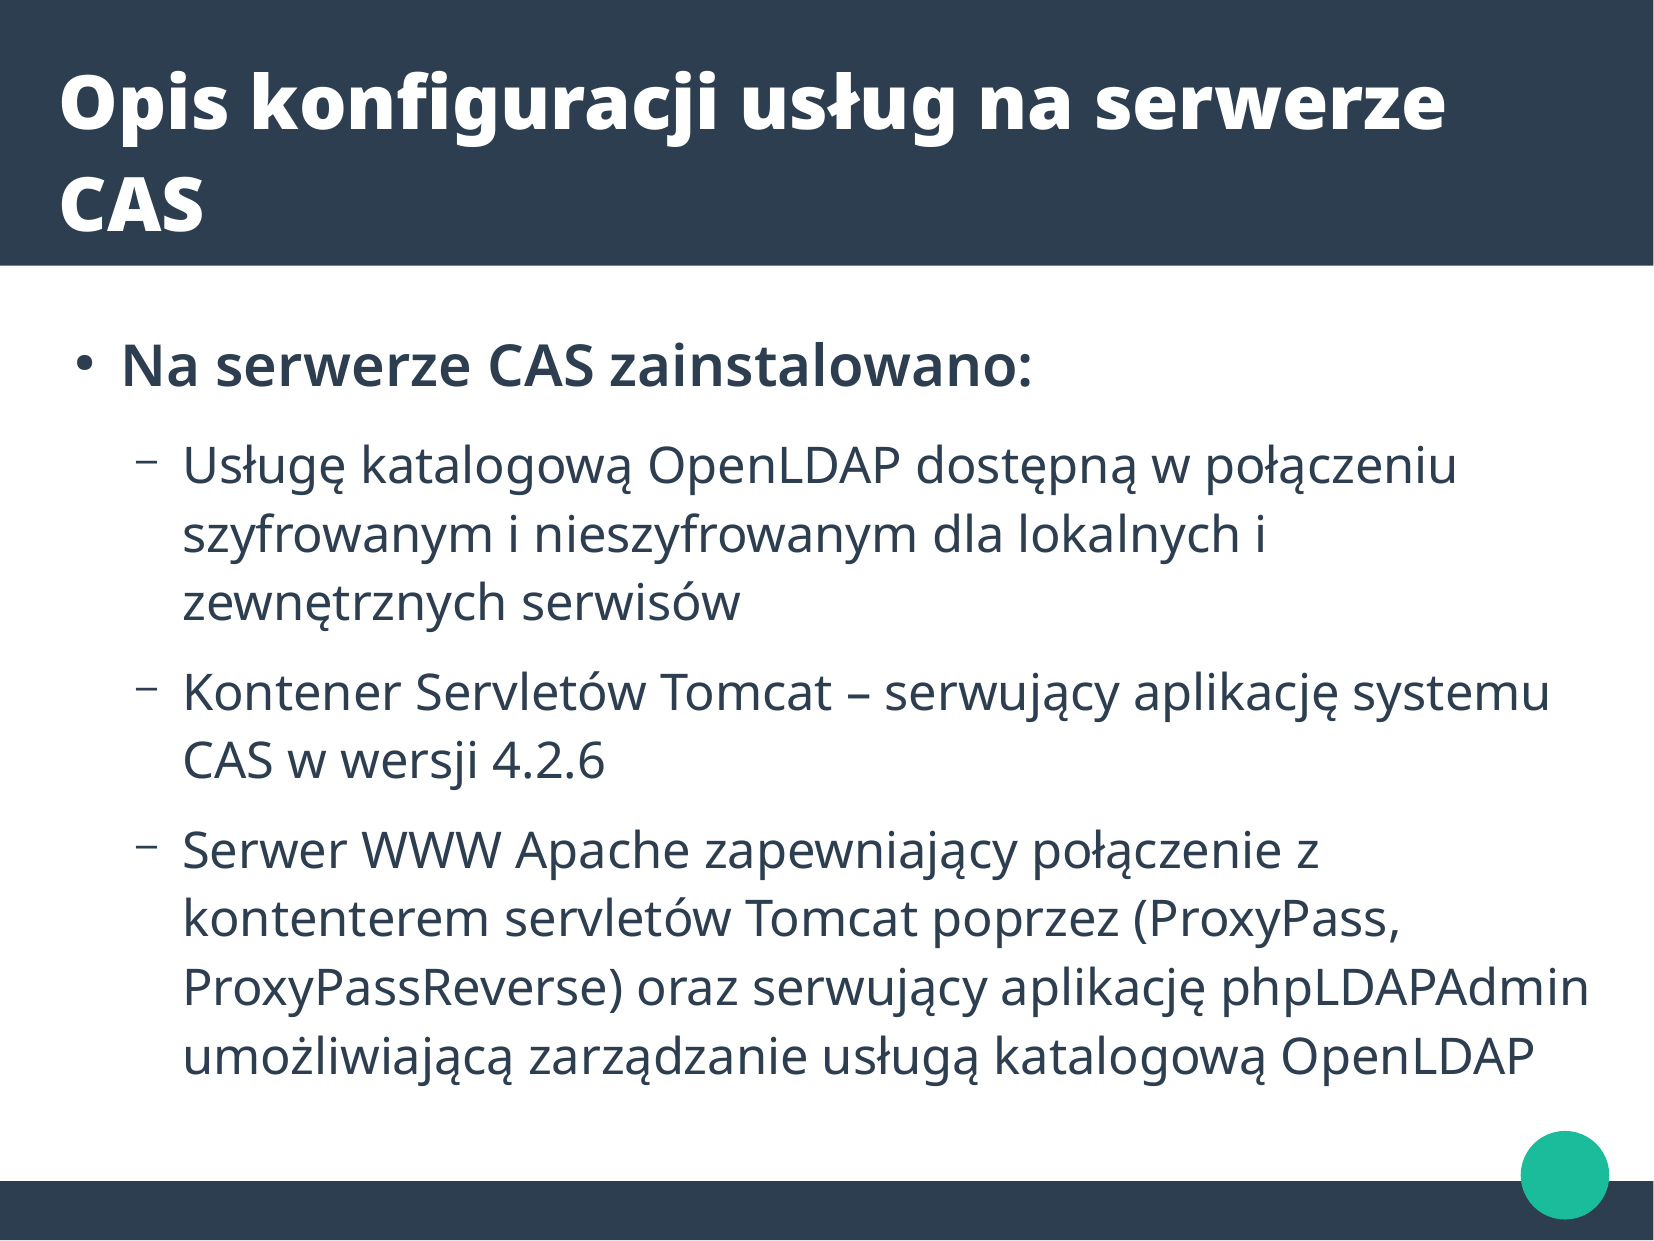

# Opis konfiguracji usług na serwerze CAS
Na serwerze CAS zainstalowano:
Usługę katalogową OpenLDAP dostępną w połączeniu szyfrowanym i nieszyfrowanym dla lokalnych i zewnętrznych serwisów
Kontener Servletów Tomcat – serwujący aplikację systemu CAS w wersji 4.2.6
Serwer WWW Apache zapewniający połączenie z kontenterem servletów Tomcat poprzez (ProxyPass, ProxyPassReverse) oraz serwujący aplikację phpLDAPAdmin umożliwiającą zarządzanie usługą katalogową OpenLDAP